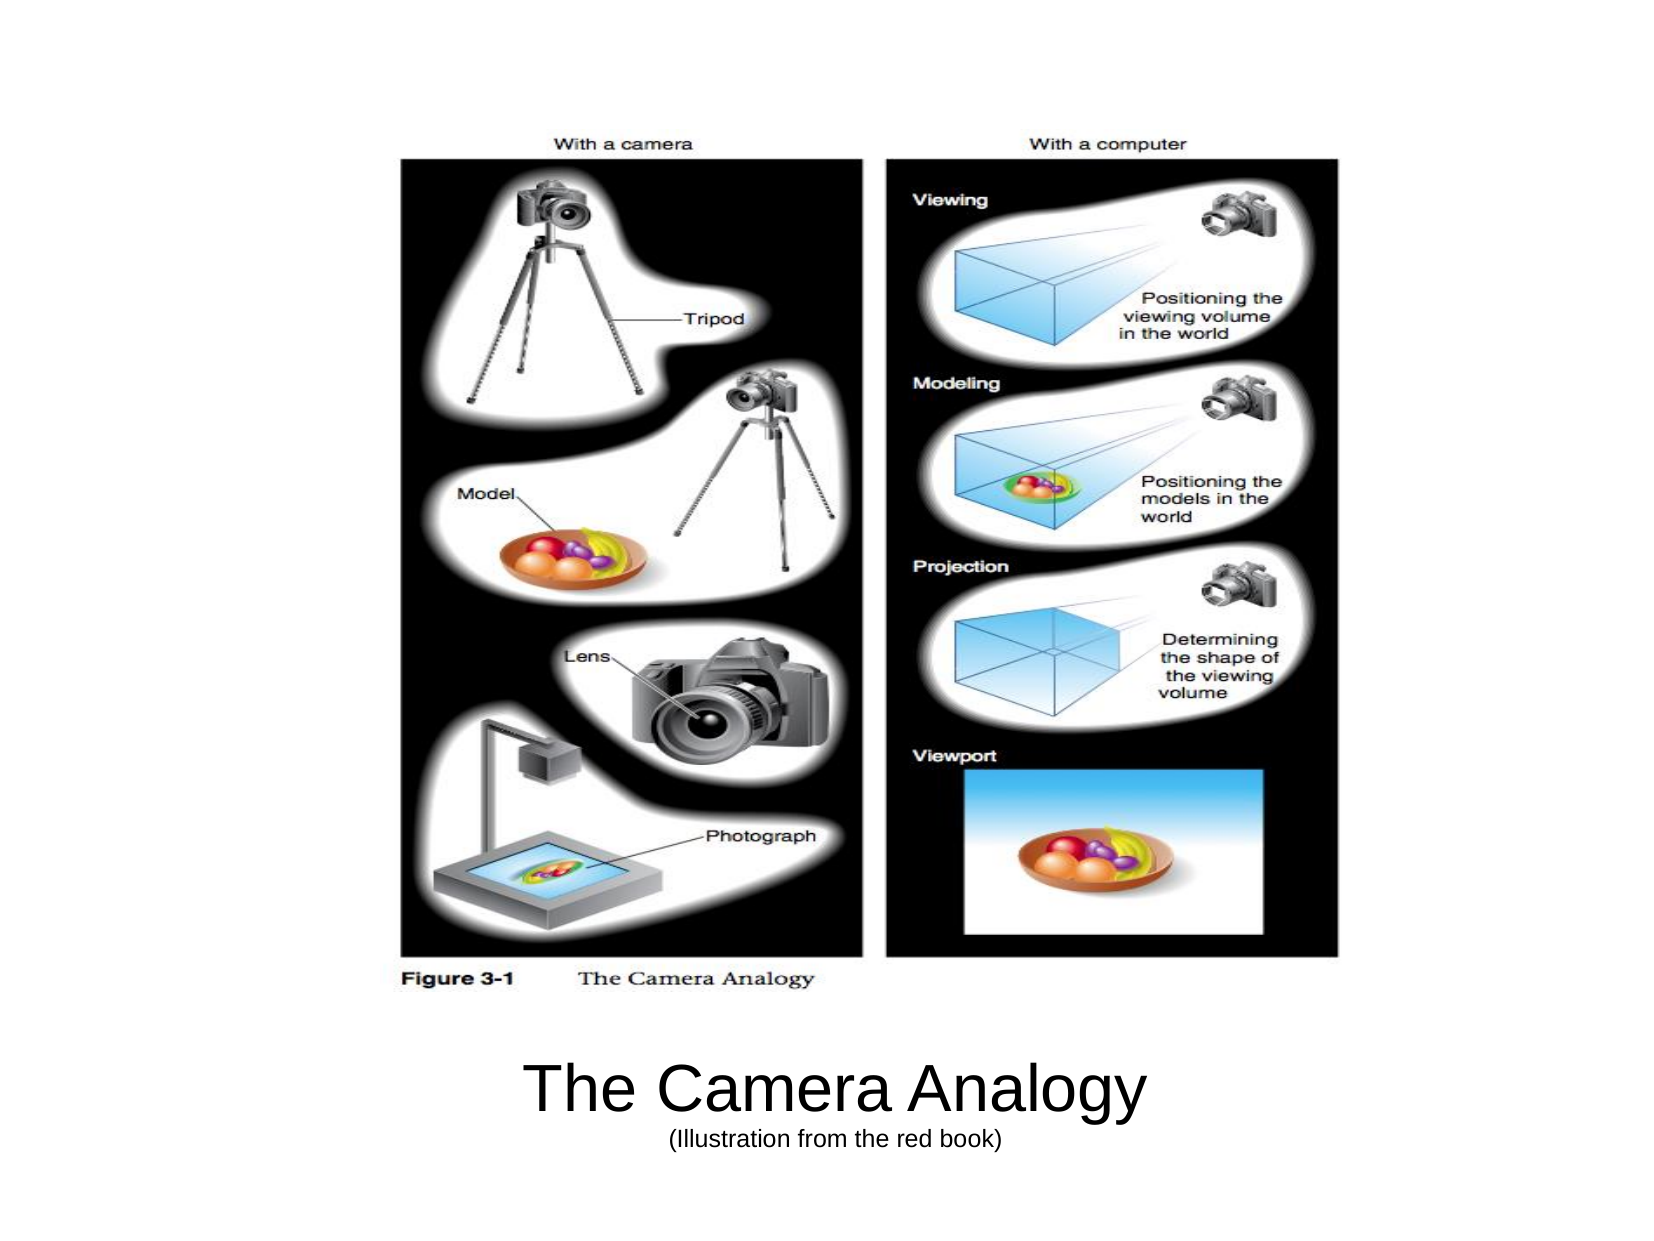

# The Camera Analogy
(Illustration from the red book)